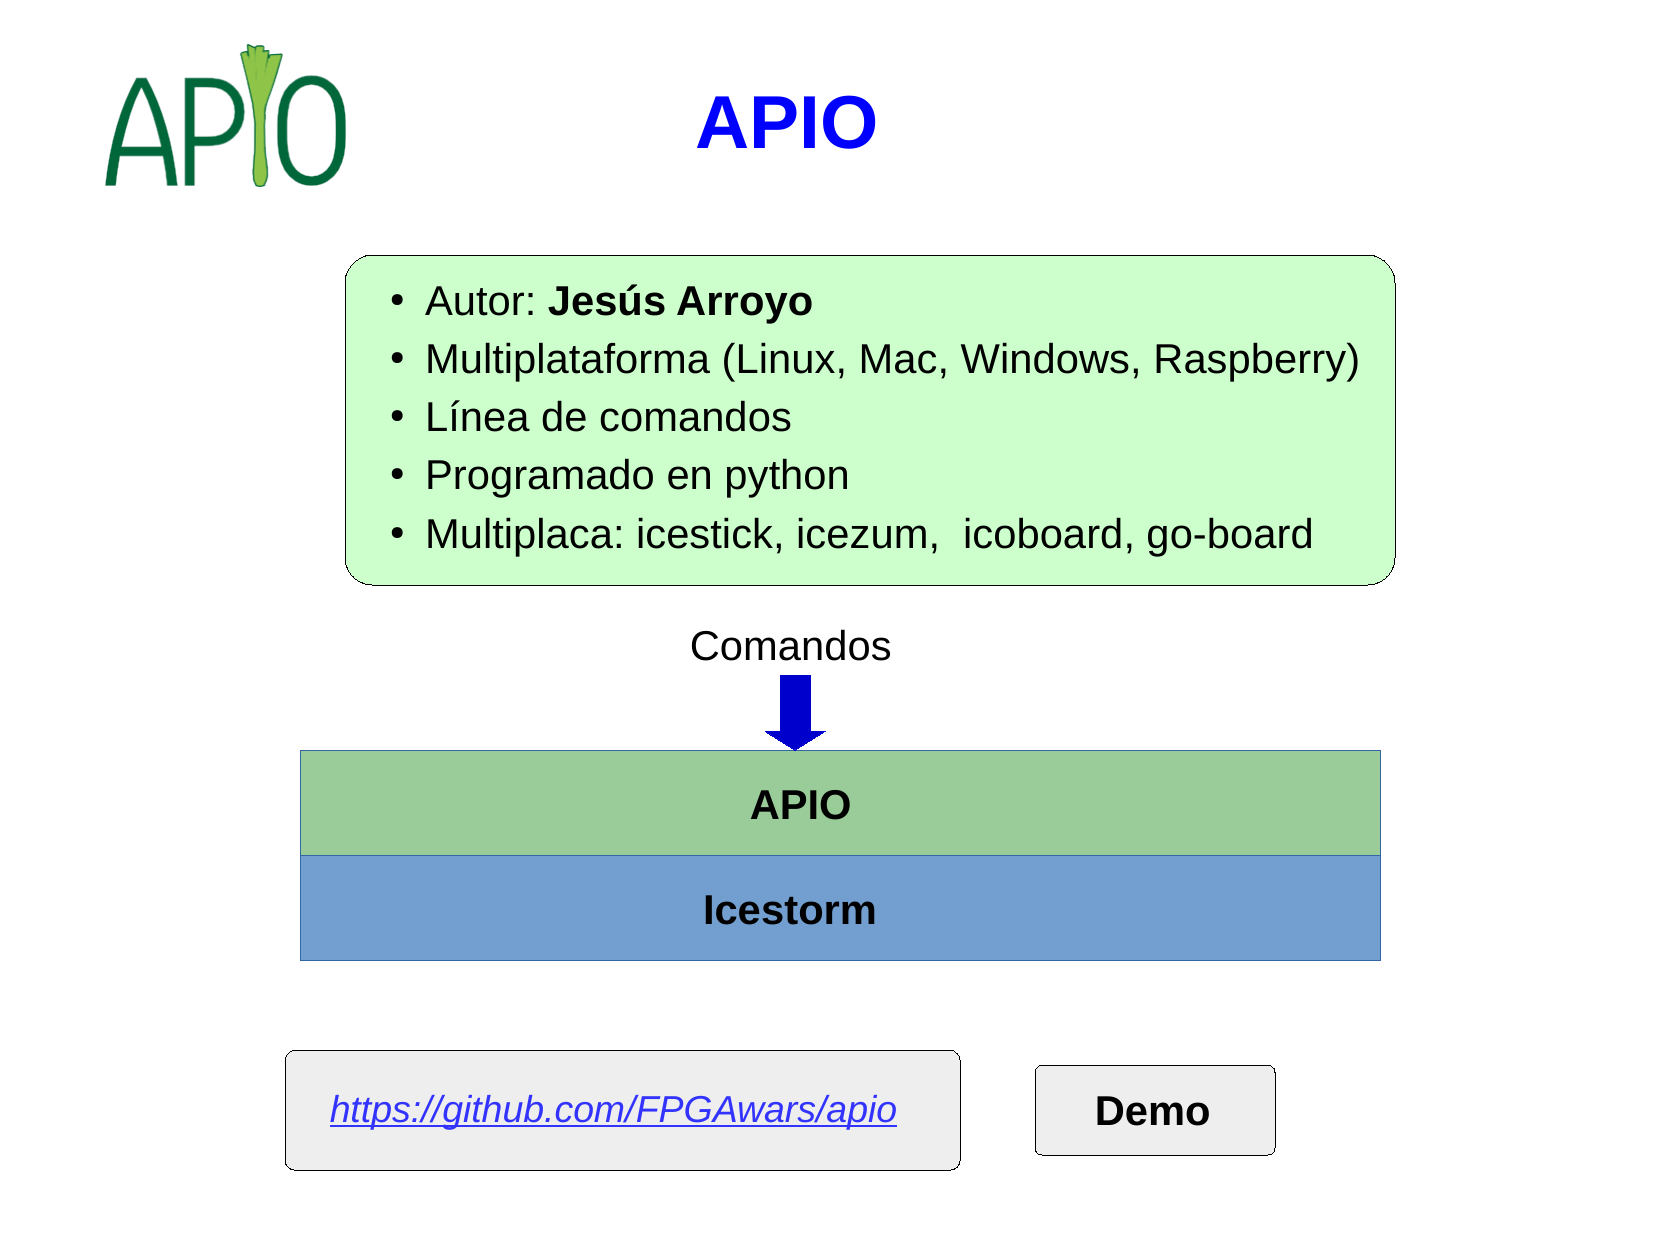

APIO
Autor: Jesús Arroyo
Multiplataforma (Linux, Mac, Windows, Raspberry)
Línea de comandos
Programado en python
Multiplaca: icestick, icezum, icoboard, go-board
Comandos
APIO
Icestorm
Demo
https://github.com/FPGAwars/apio